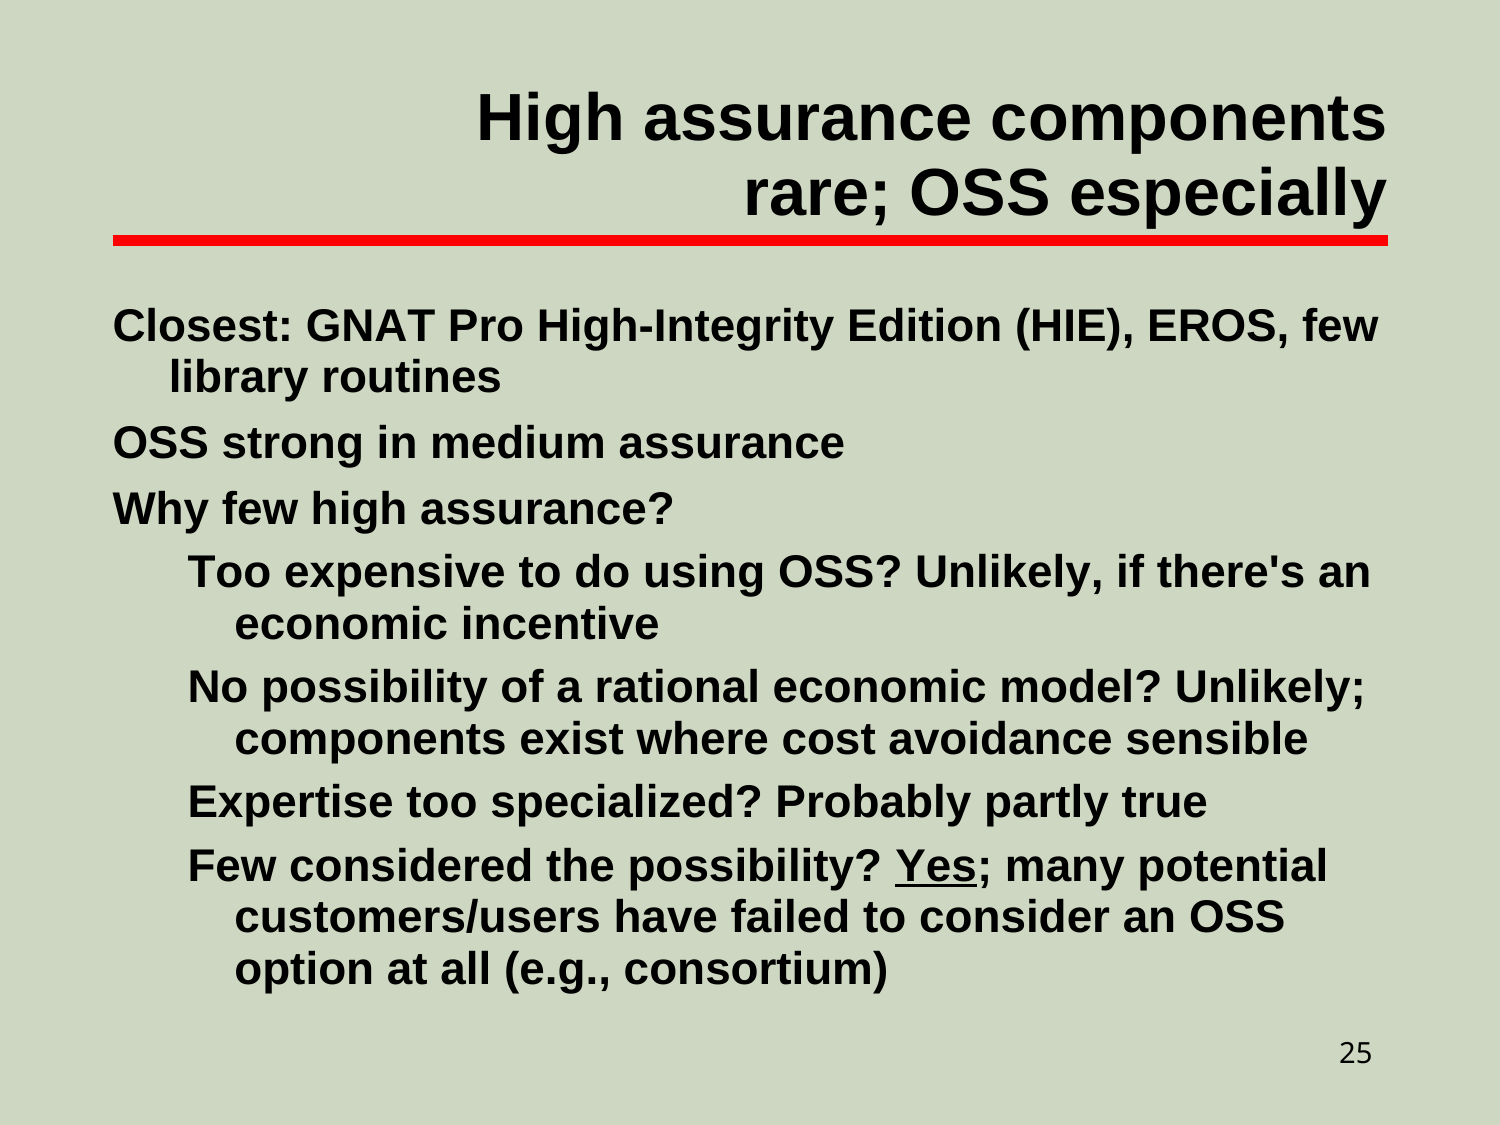

# High assurance components rare; OSS especially
Closest: GNAT Pro High-Integrity Edition (HIE), EROS, few library routines
OSS strong in medium assurance
Why few high assurance?
Too expensive to do using OSS? Unlikely, if there's an economic incentive
No possibility of a rational economic model? Unlikely; components exist where cost avoidance sensible
Expertise too specialized? Probably partly true
Few considered the possibility? Yes; many potential customers/users have failed to consider an OSS option at all (e.g., consortium)